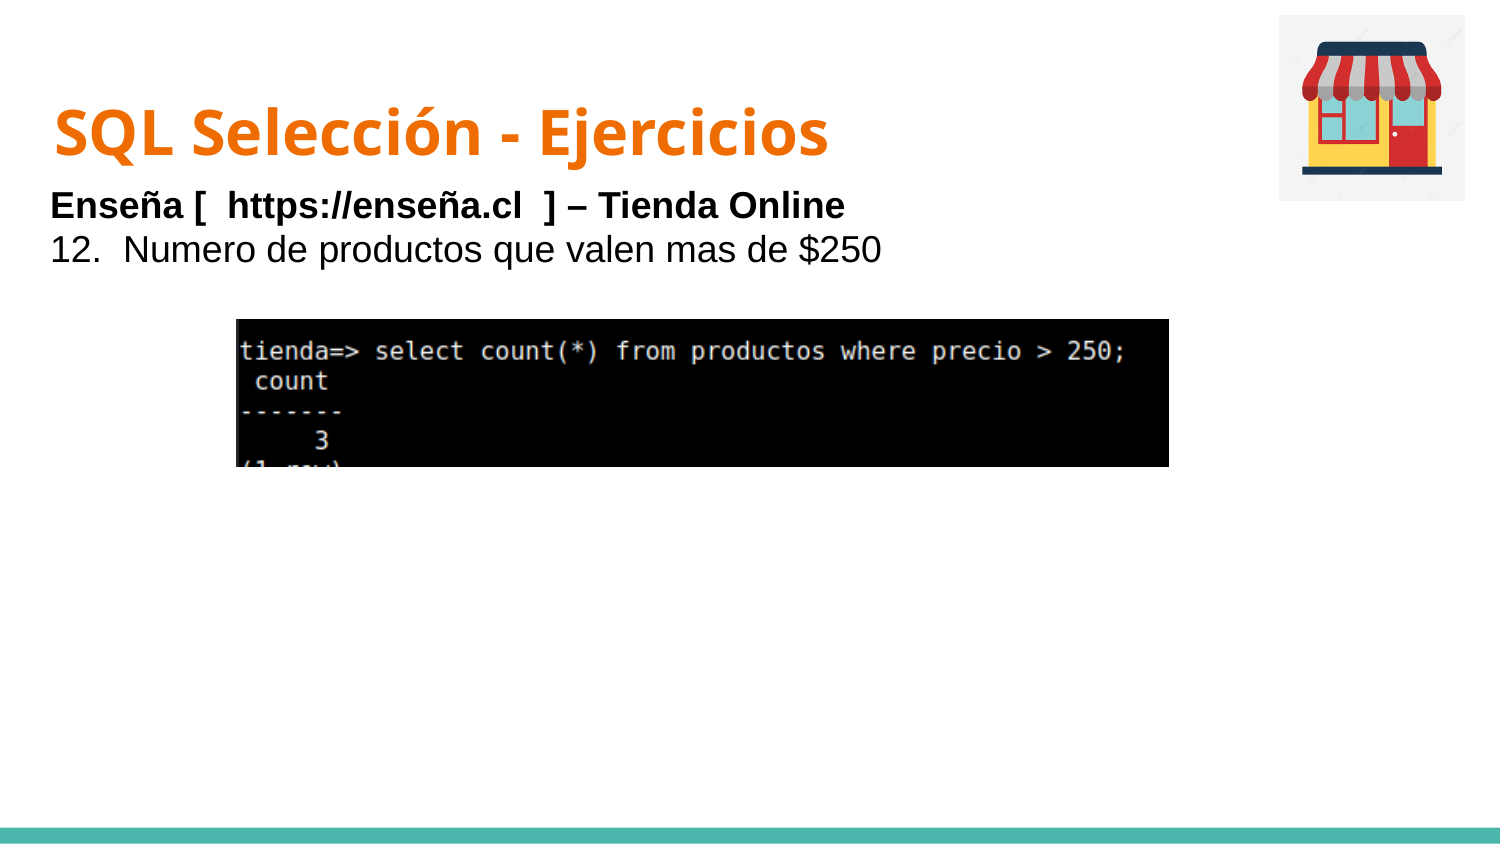

# SQL Selección - Ejercicios
Enseña [ https://enseña.cl ] – Tienda Online
12. Numero de productos que valen mas de $250